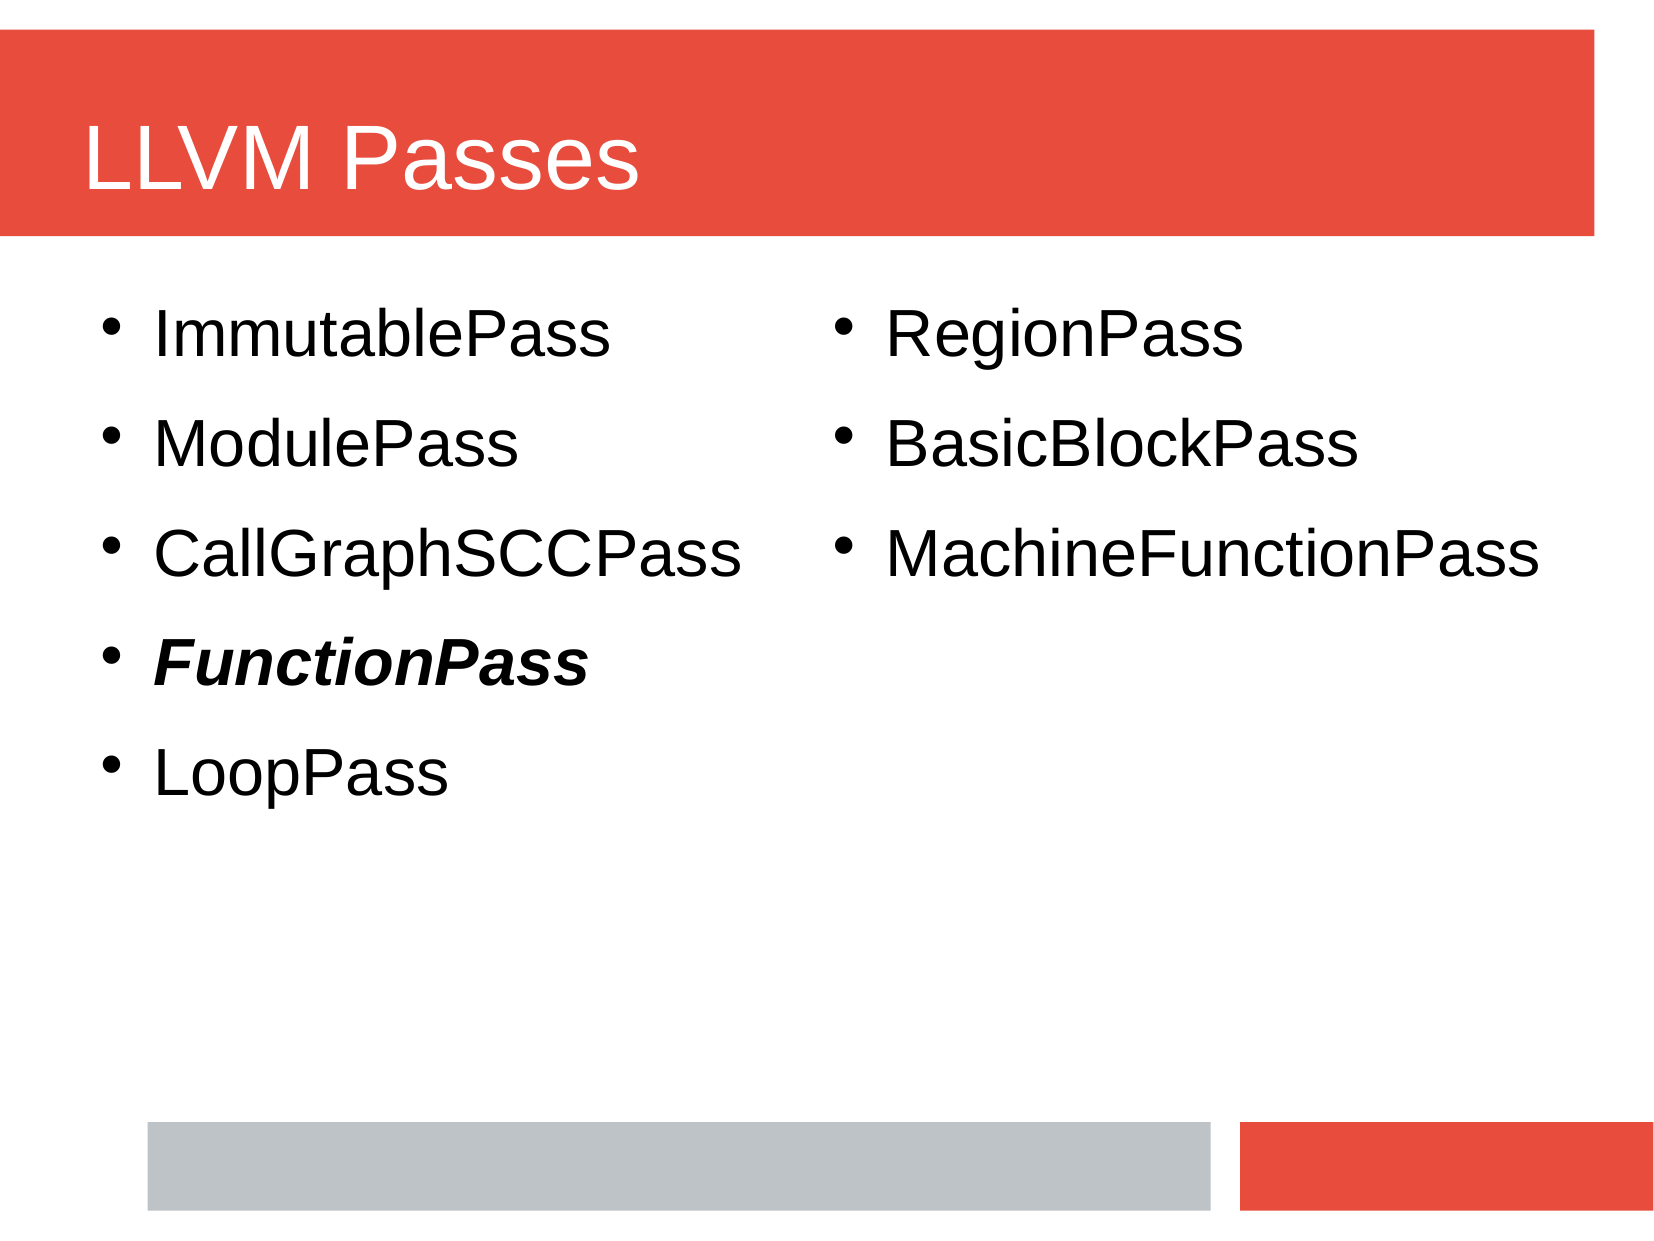

LLVM Passes
ImmutablePass
ModulePass
CallGraphSCCPass
FunctionPass
LoopPass
RegionPass
BasicBlockPass
MachineFunctionPass